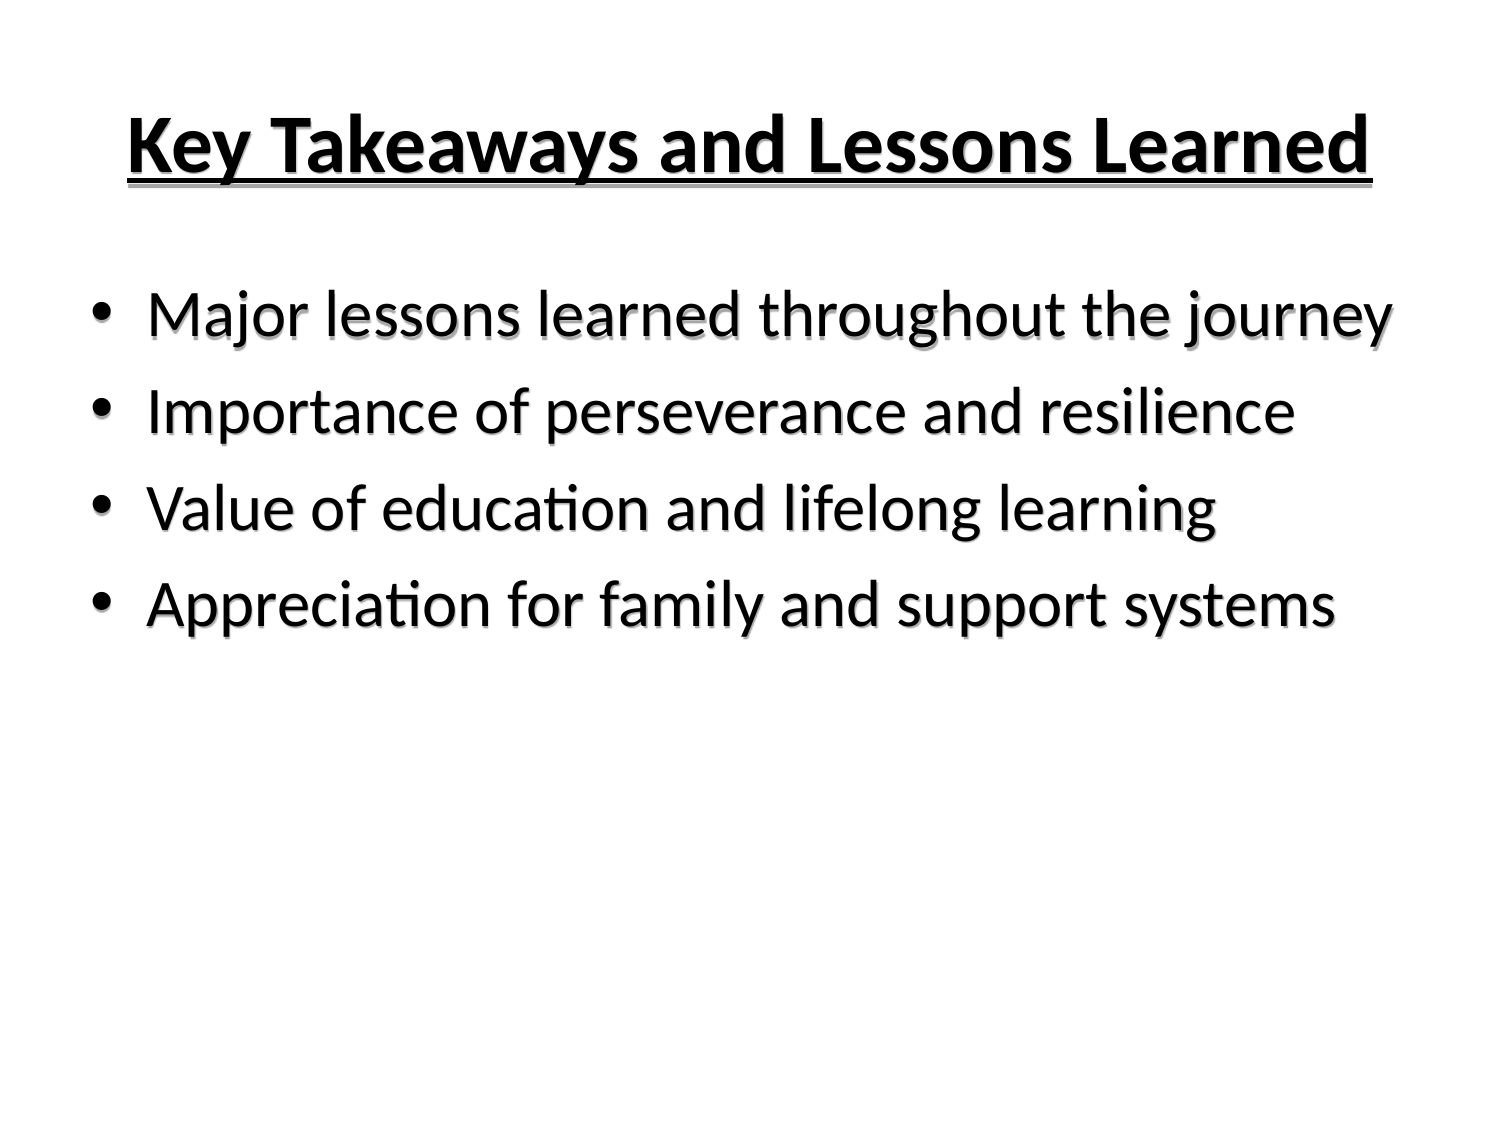

# Key Takeaways and Lessons Learned
Major lessons learned throughout the journey
Importance of perseverance and resilience
Value of education and lifelong learning
Appreciation for family and support systems